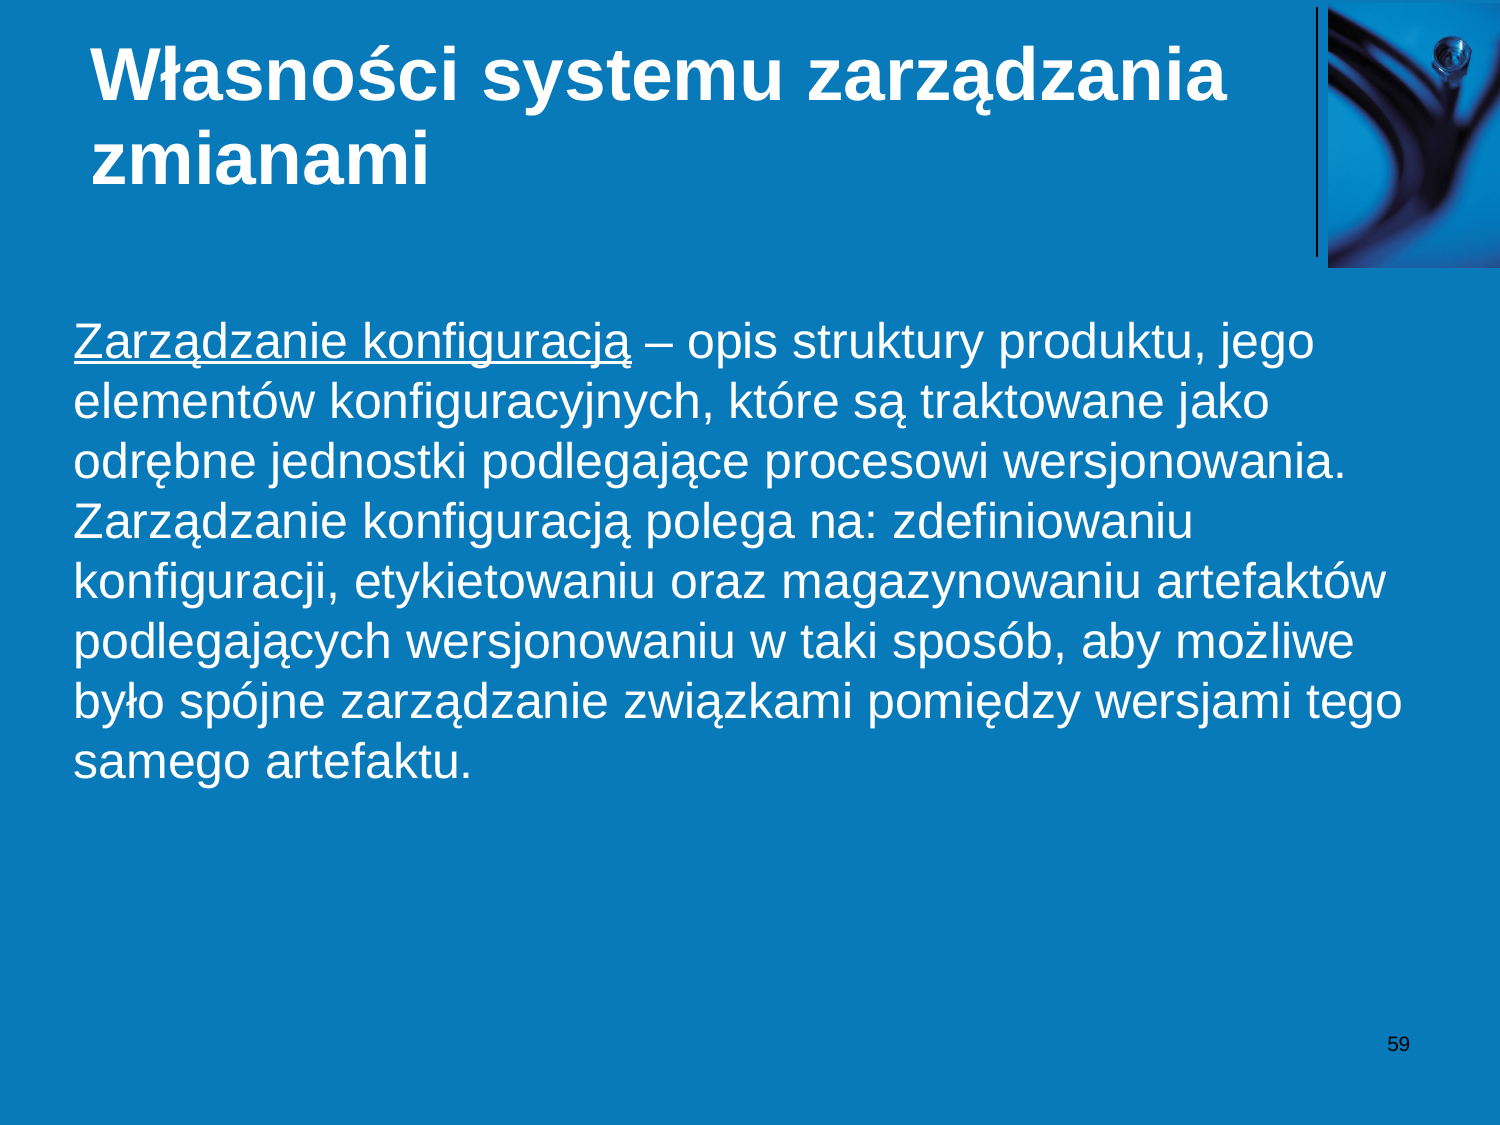

# Własności systemu zarządzania zmianami
Zarządzanie konfiguracją – opis struktury produktu, jego elementów konfiguracyjnych, które są traktowane jako odrębne jednostki podlegające procesowi wersjonowania. Zarządzanie konfiguracją polega na: zdefiniowaniu konfiguracji, etykietowaniu oraz magazynowaniu artefaktów podlegających wersjonowaniu w taki sposób, aby możliwe było spójne zarządzanie związkami pomiędzy wersjami tego samego artefaktu.
59